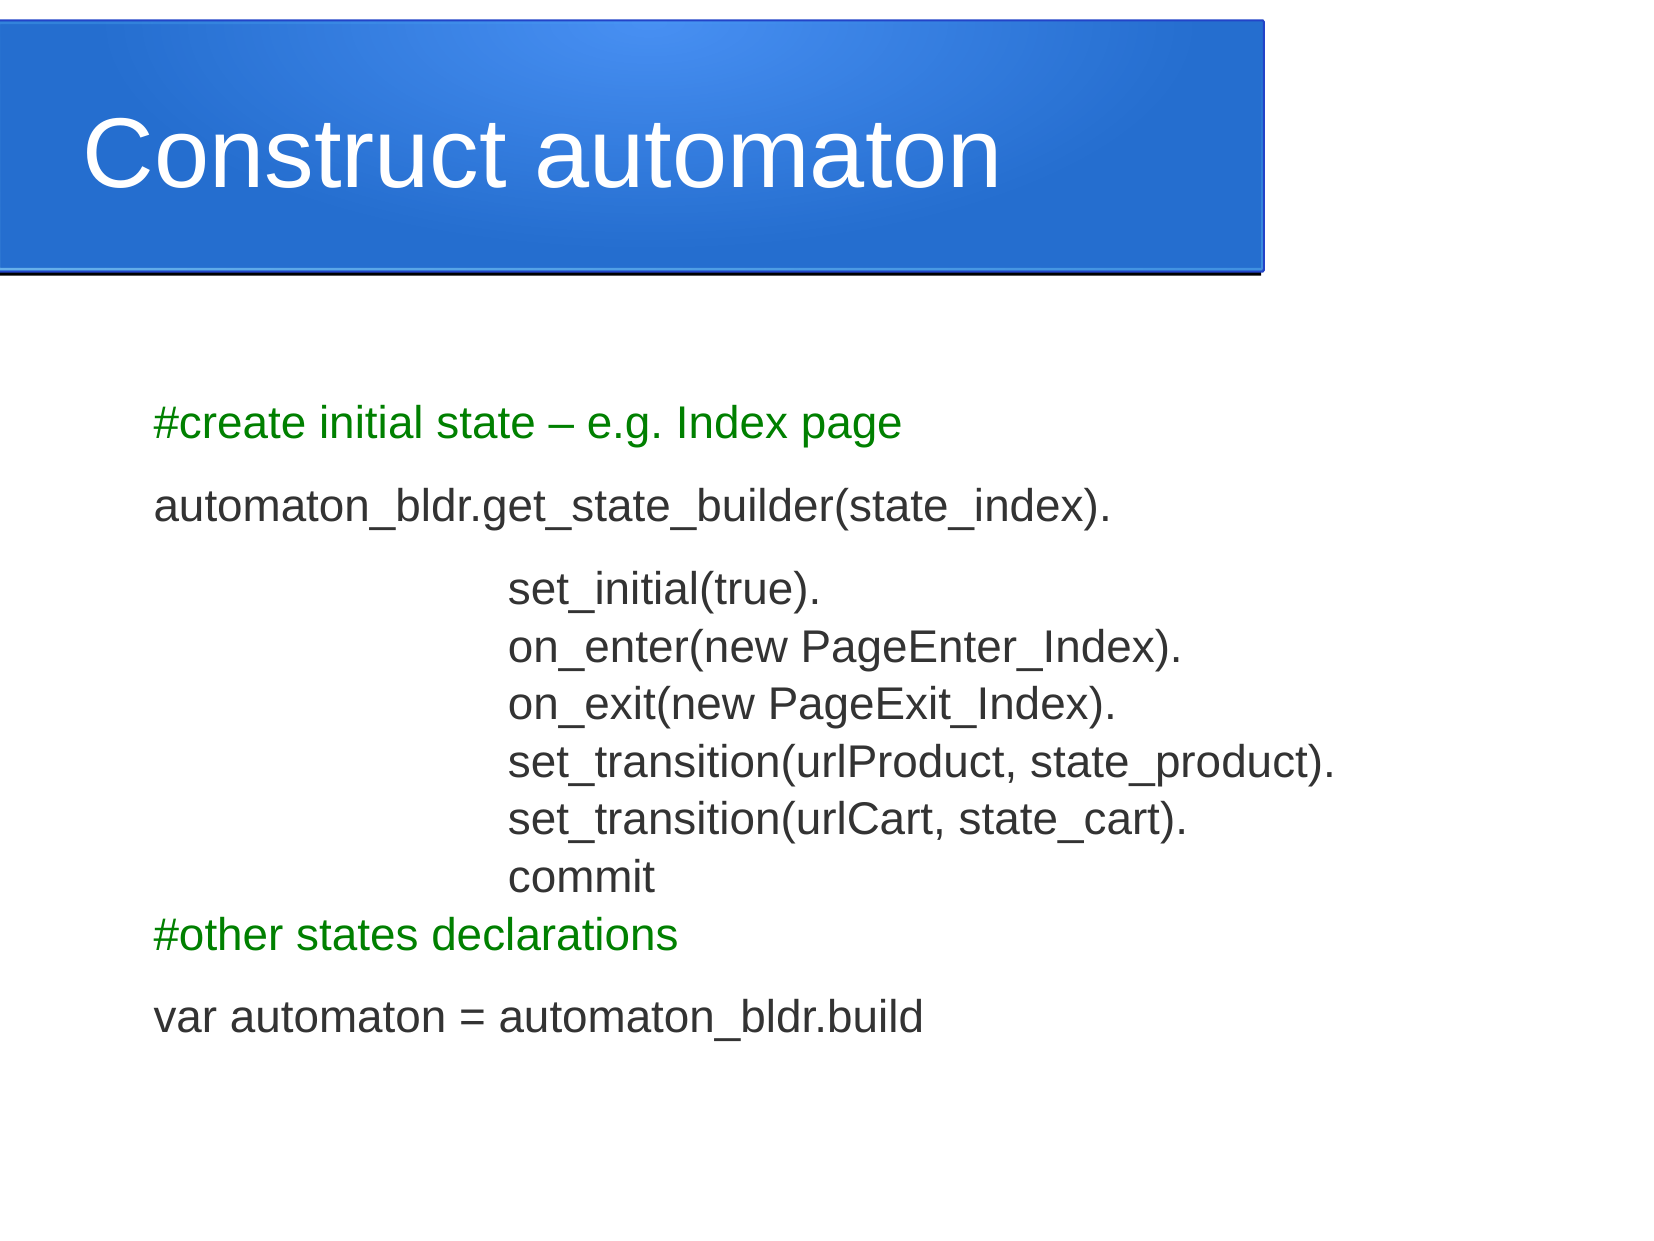

# Construct automaton
#create initial state – e.g. Index page
automaton_bldr.get_state_builder(state_index).
set_initial(true).
on_enter(new PageEnter_Index).
on_exit(new PageExit_Index).
set_transition(urlProduct, state_product).
set_transition(urlCart, state_cart).
commit
#other states declarations
var automaton = automaton_bldr.build